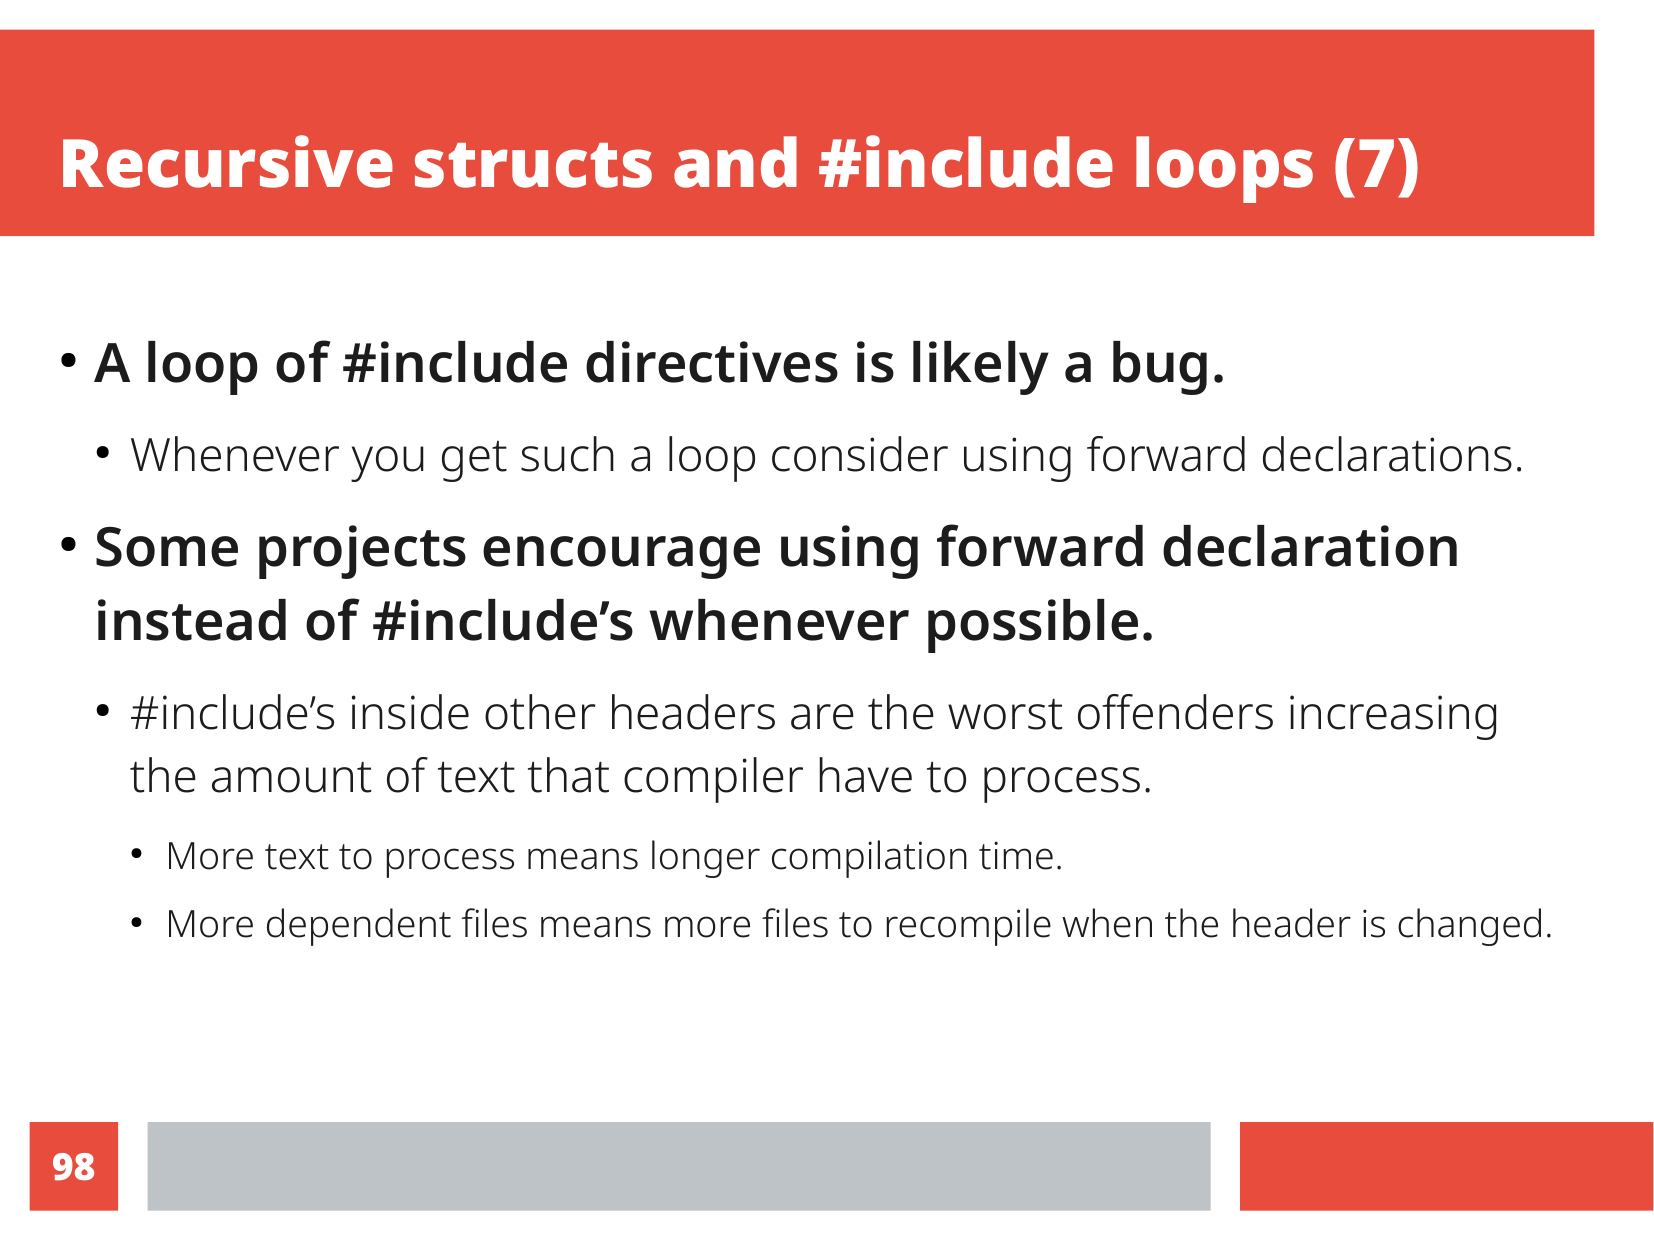

# Recursive structs and #include loops (7)
A loop of #include directives is likely a bug.
Whenever you get such a loop consider using forward declarations.
Some projects encourage using forward declaration instead of #include’s whenever possible.
#include’s inside other headers are the worst offenders increasing the amount of text that compiler have to process.
More text to process means longer compilation time.
More dependent files means more files to recompile when the header is changed.
98